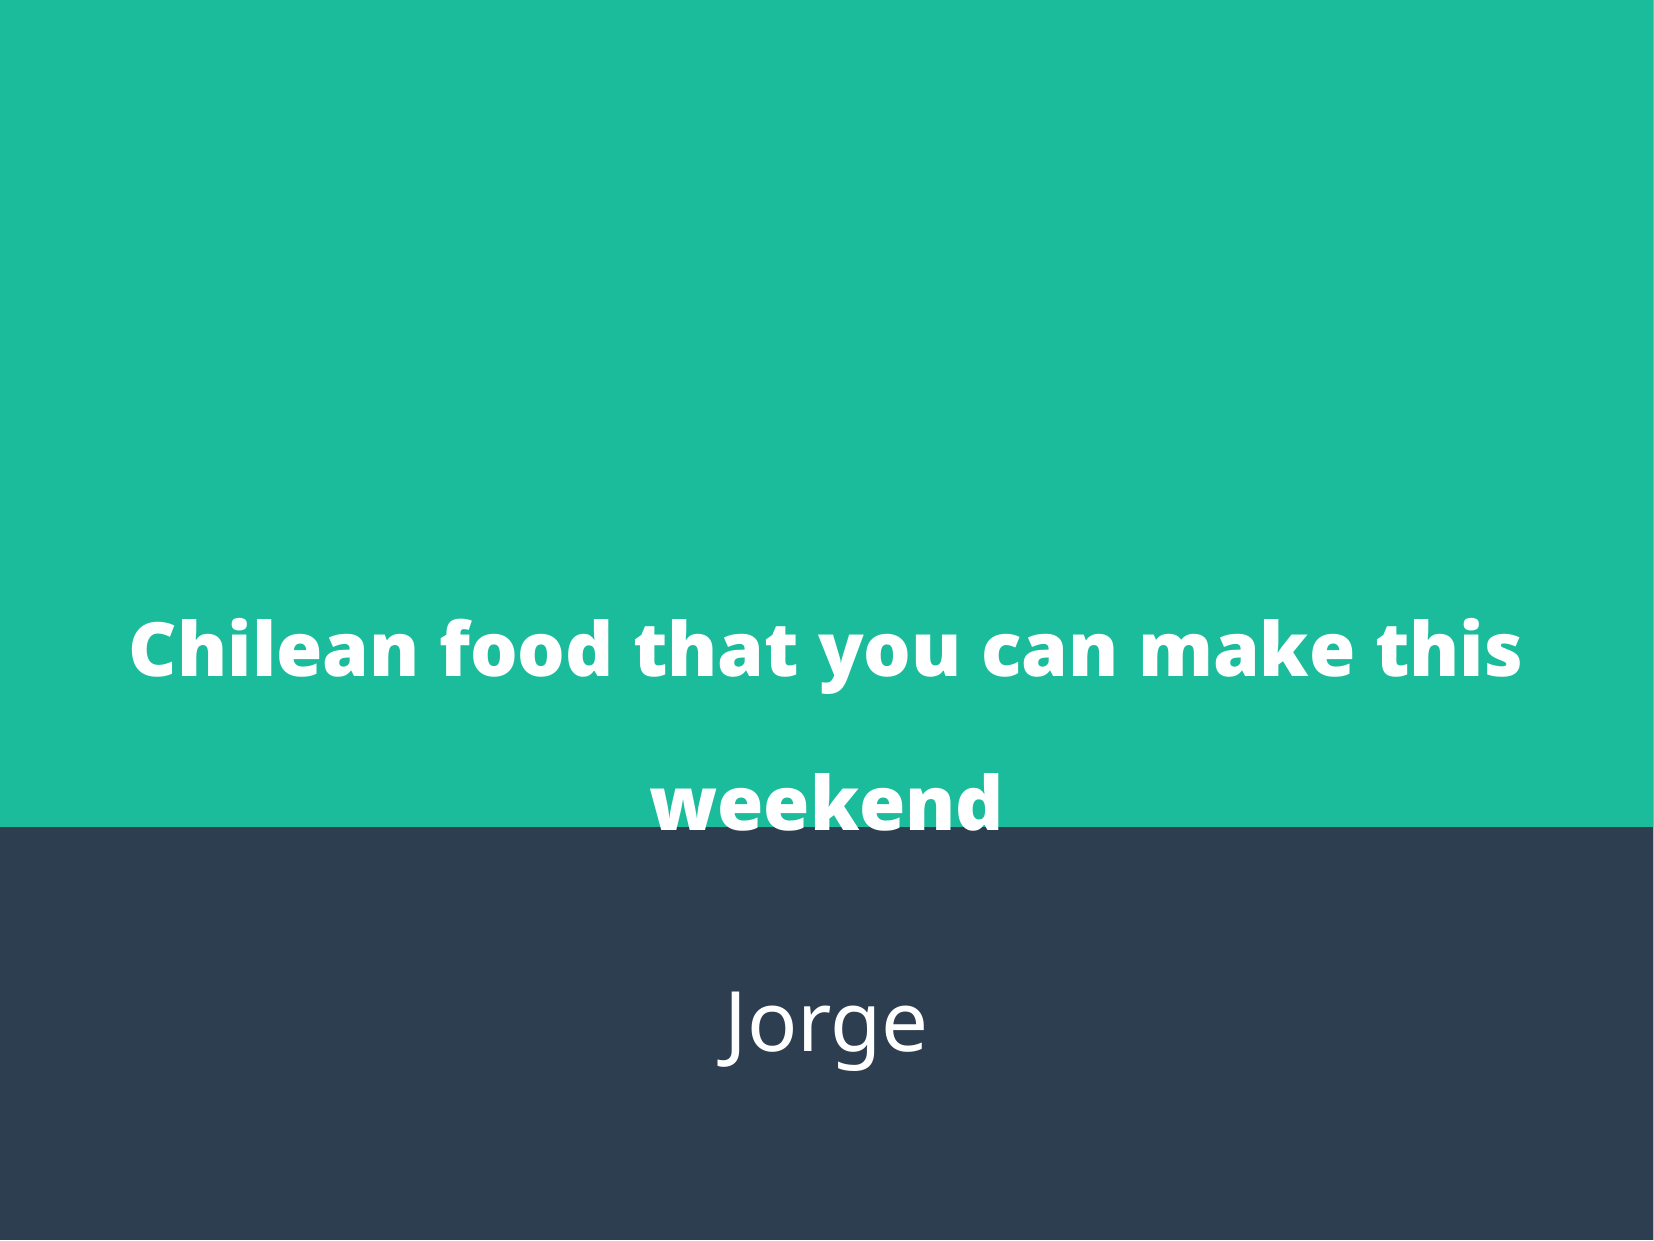

# Chilean food that you can make this weekend
Jorge